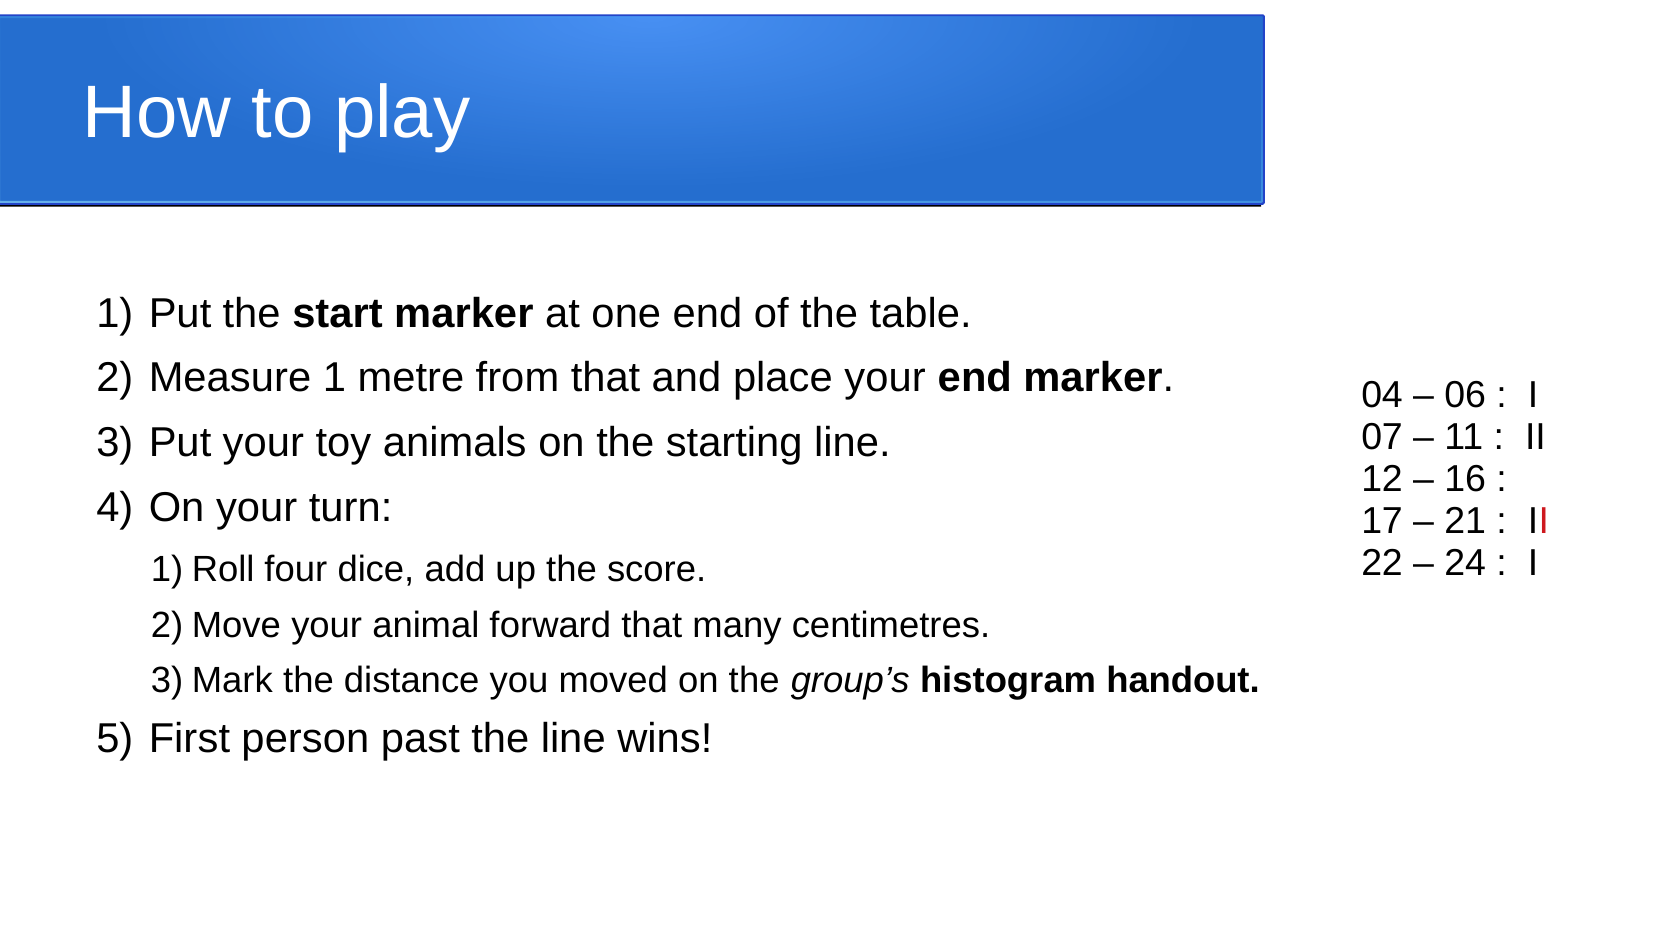

# How to play
 Put the start marker at one end of the table.
 Measure 1 metre from that and place your end marker.
 Put your toy animals on the starting line.
 On your turn:
Roll four dice, add up the score.
Move your animal forward that many centimetres.
Mark the distance you moved on the group’s histogram handout.
 First person past the line wins!
04 – 06 : I
07 – 11 : II
12 – 16 :
17 – 21 : II
22 – 24 : I